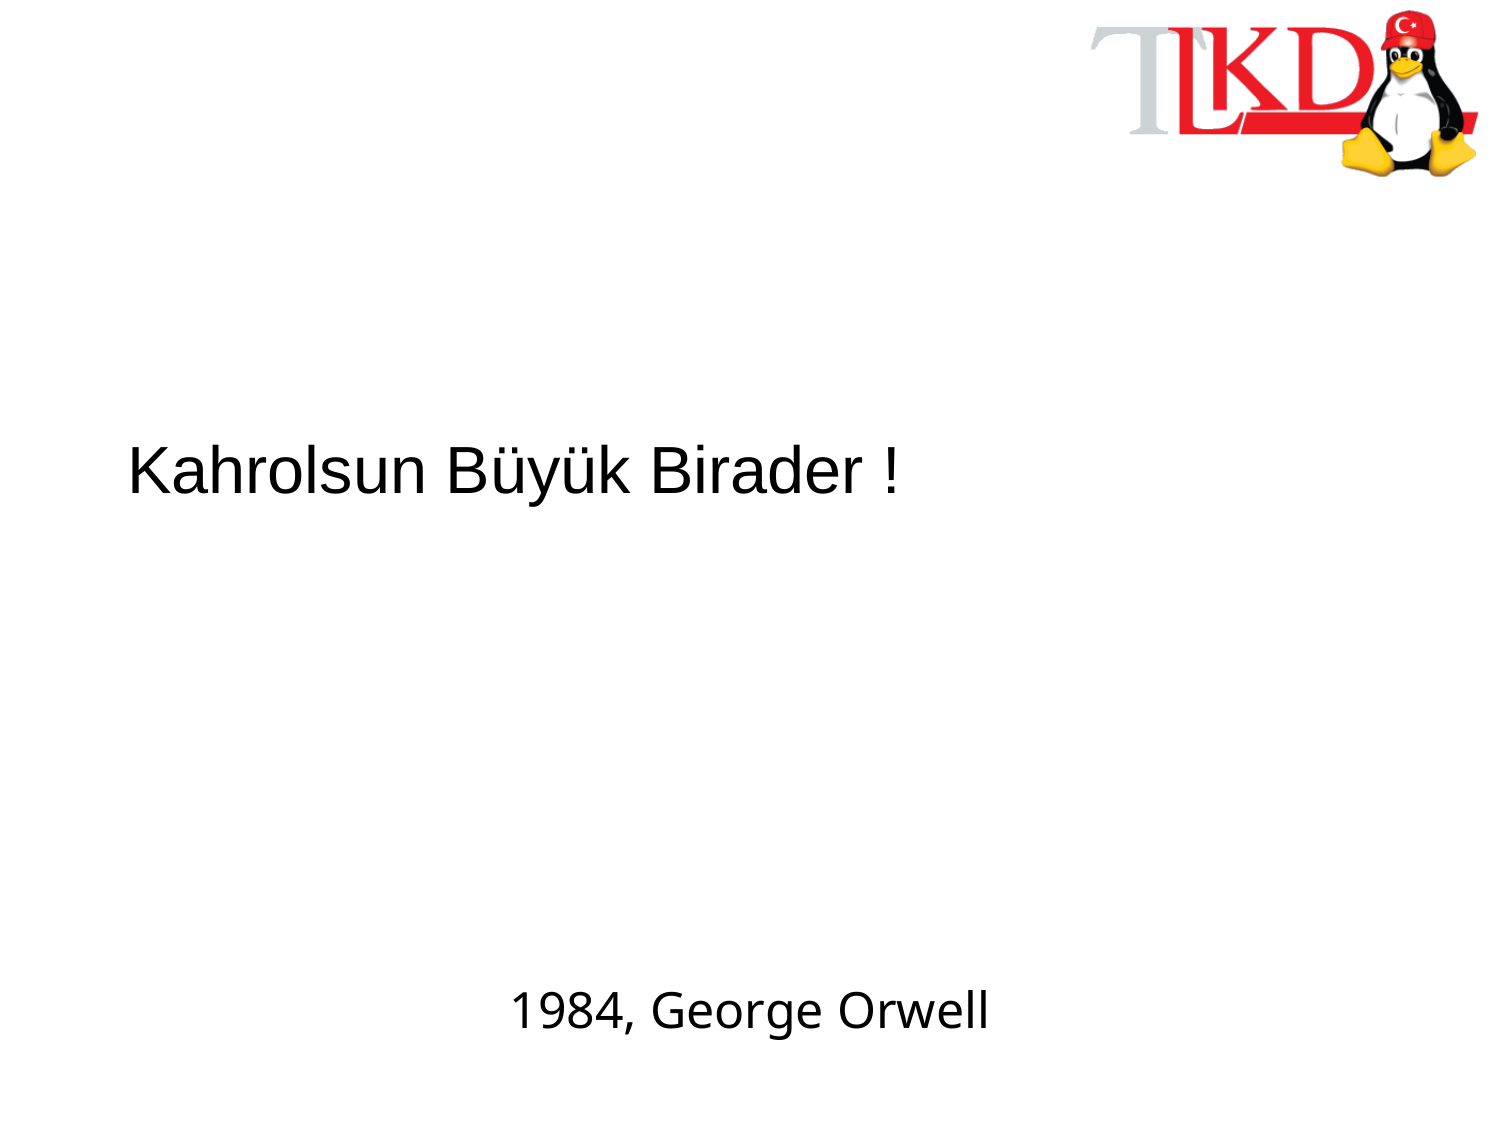

# Kahrolsun Büyük Birader !
1984, George Orwell